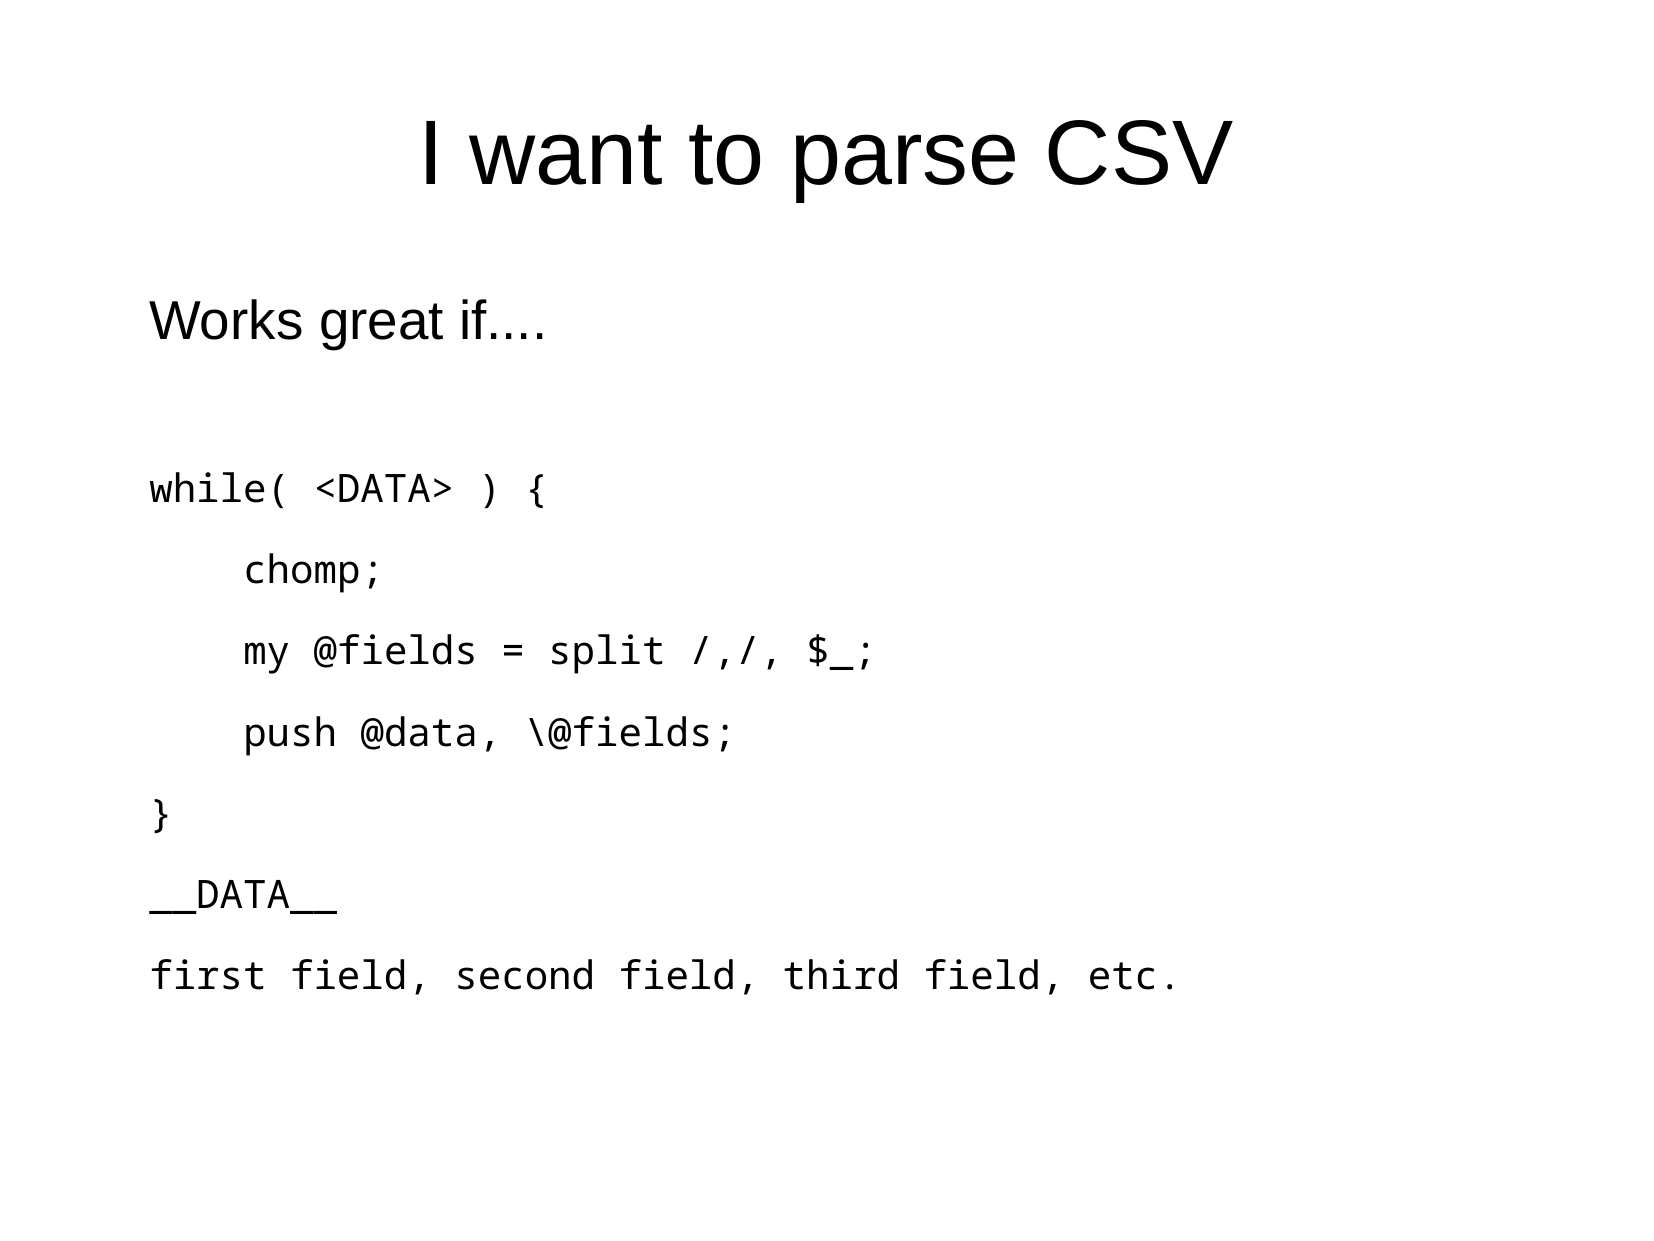

# I want to parse CSV
Works great if....
while( <DATA> ) {
 chomp;
 my @fields = split /,/, $_;
 push @data, \@fields;
}
__DATA__
first field, second field, third field, etc.